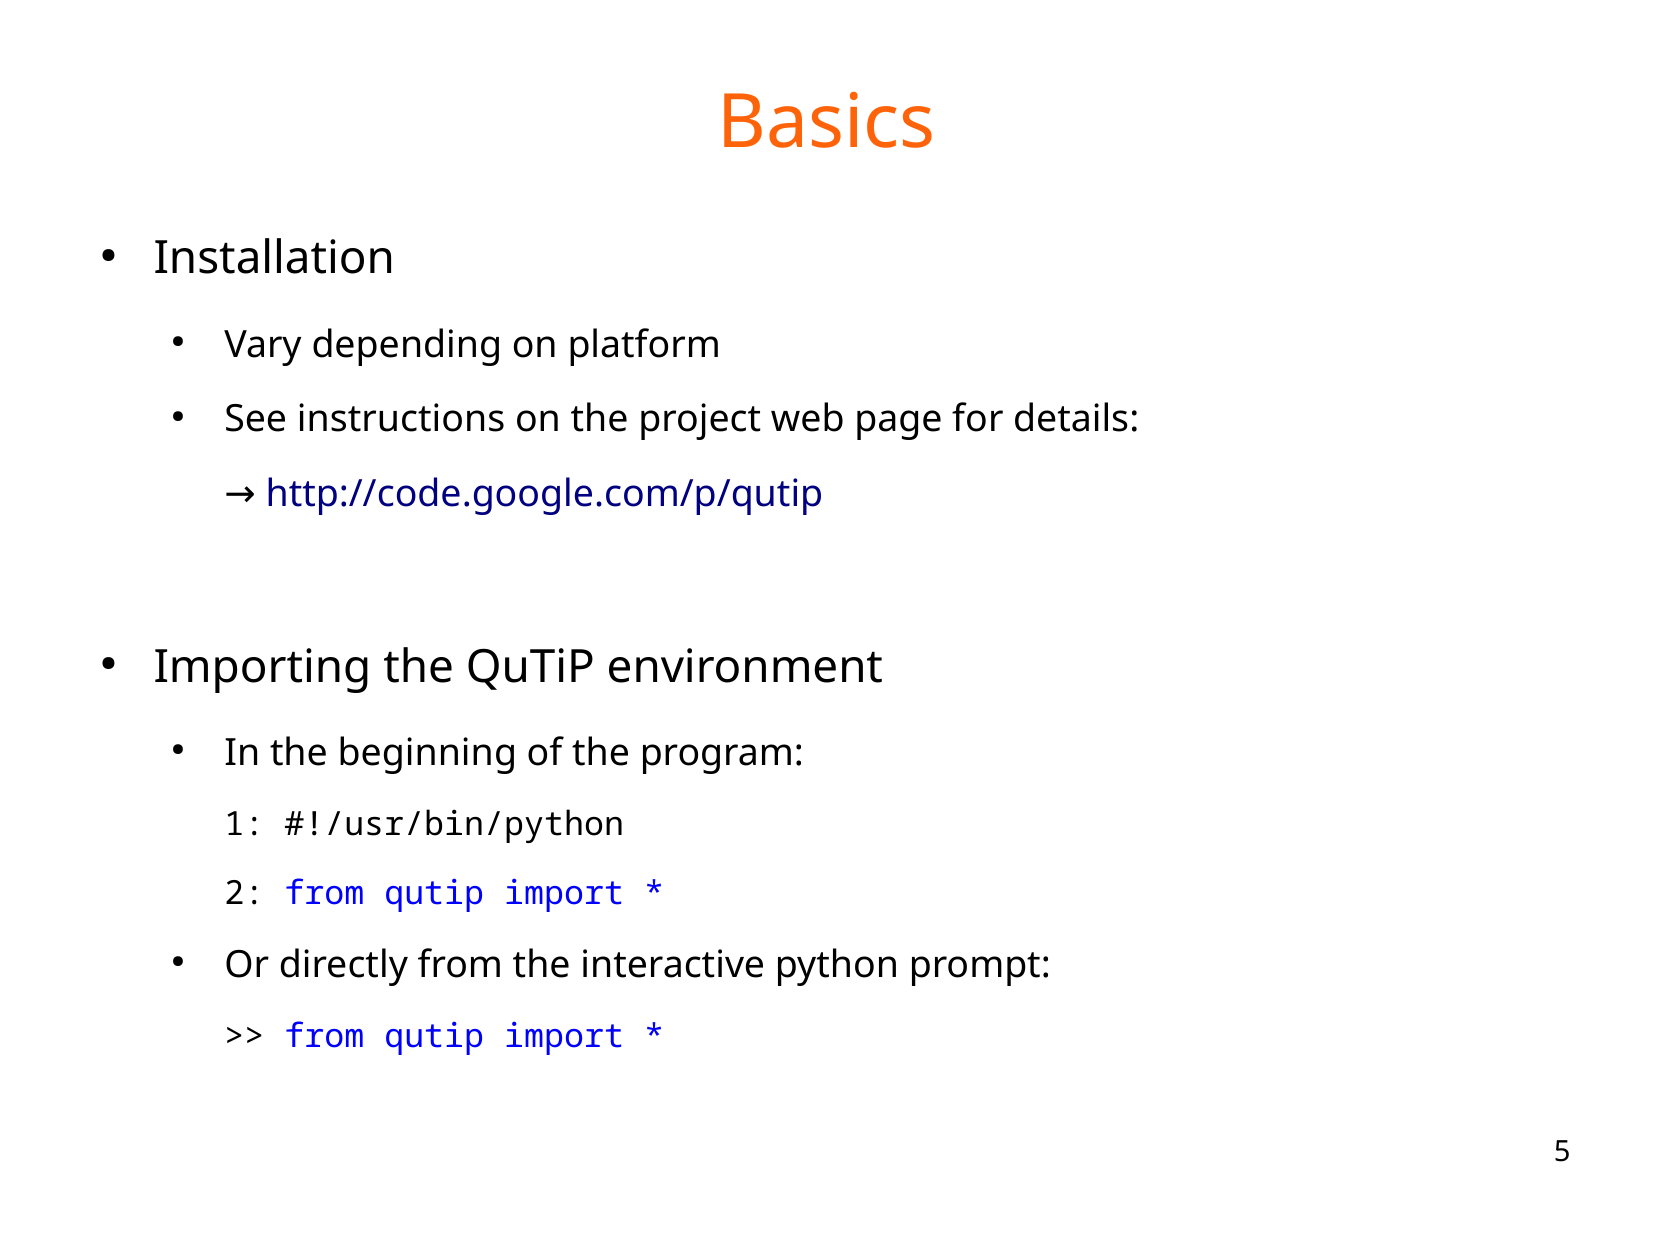

# Basics
Installation
Vary depending on platform
See instructions on the project web page for details:
→ http://code.google.com/p/qutip
Importing the QuTiP environment
In the beginning of the program:
1: #!/usr/bin/python
2: from qutip import *
Or directly from the interactive python prompt:
>> from qutip import *
5